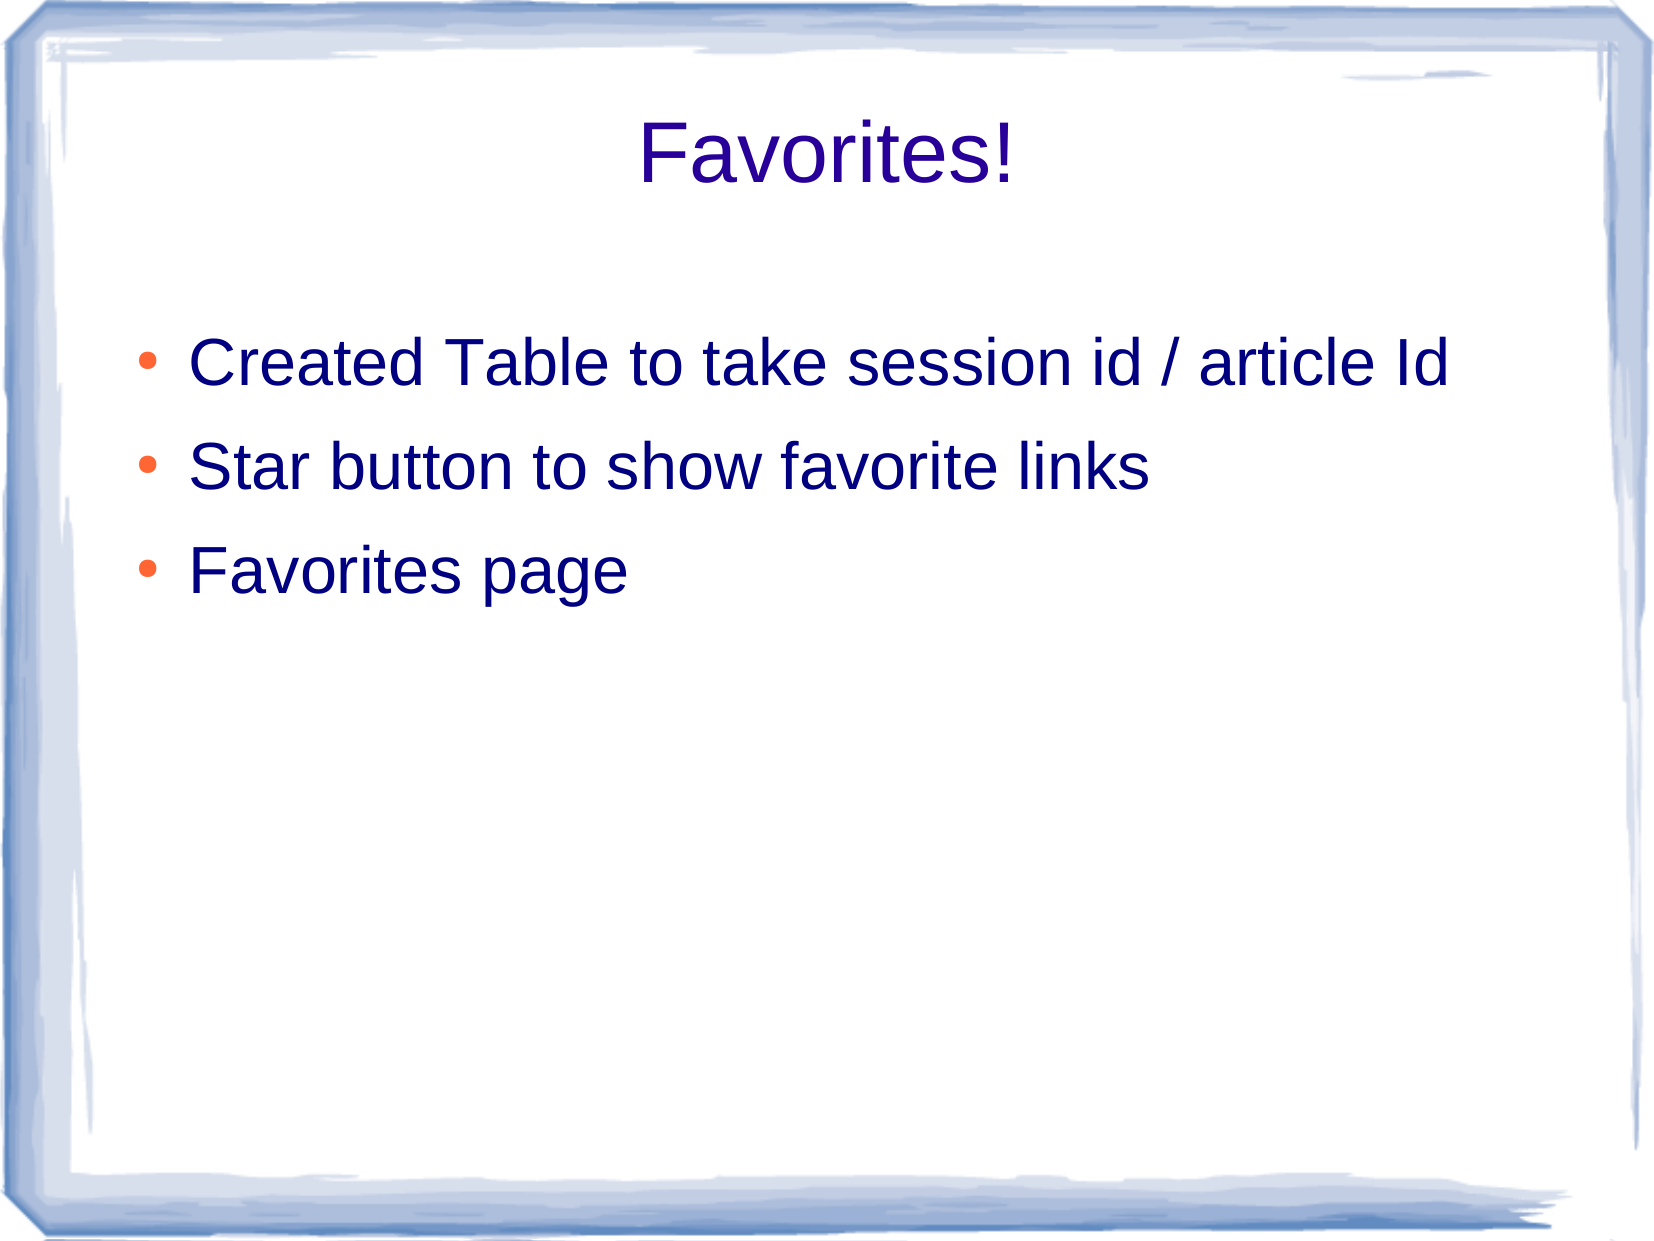

# Favorites!
Created Table to take session id / article Id
Star button to show favorite links
Favorites page